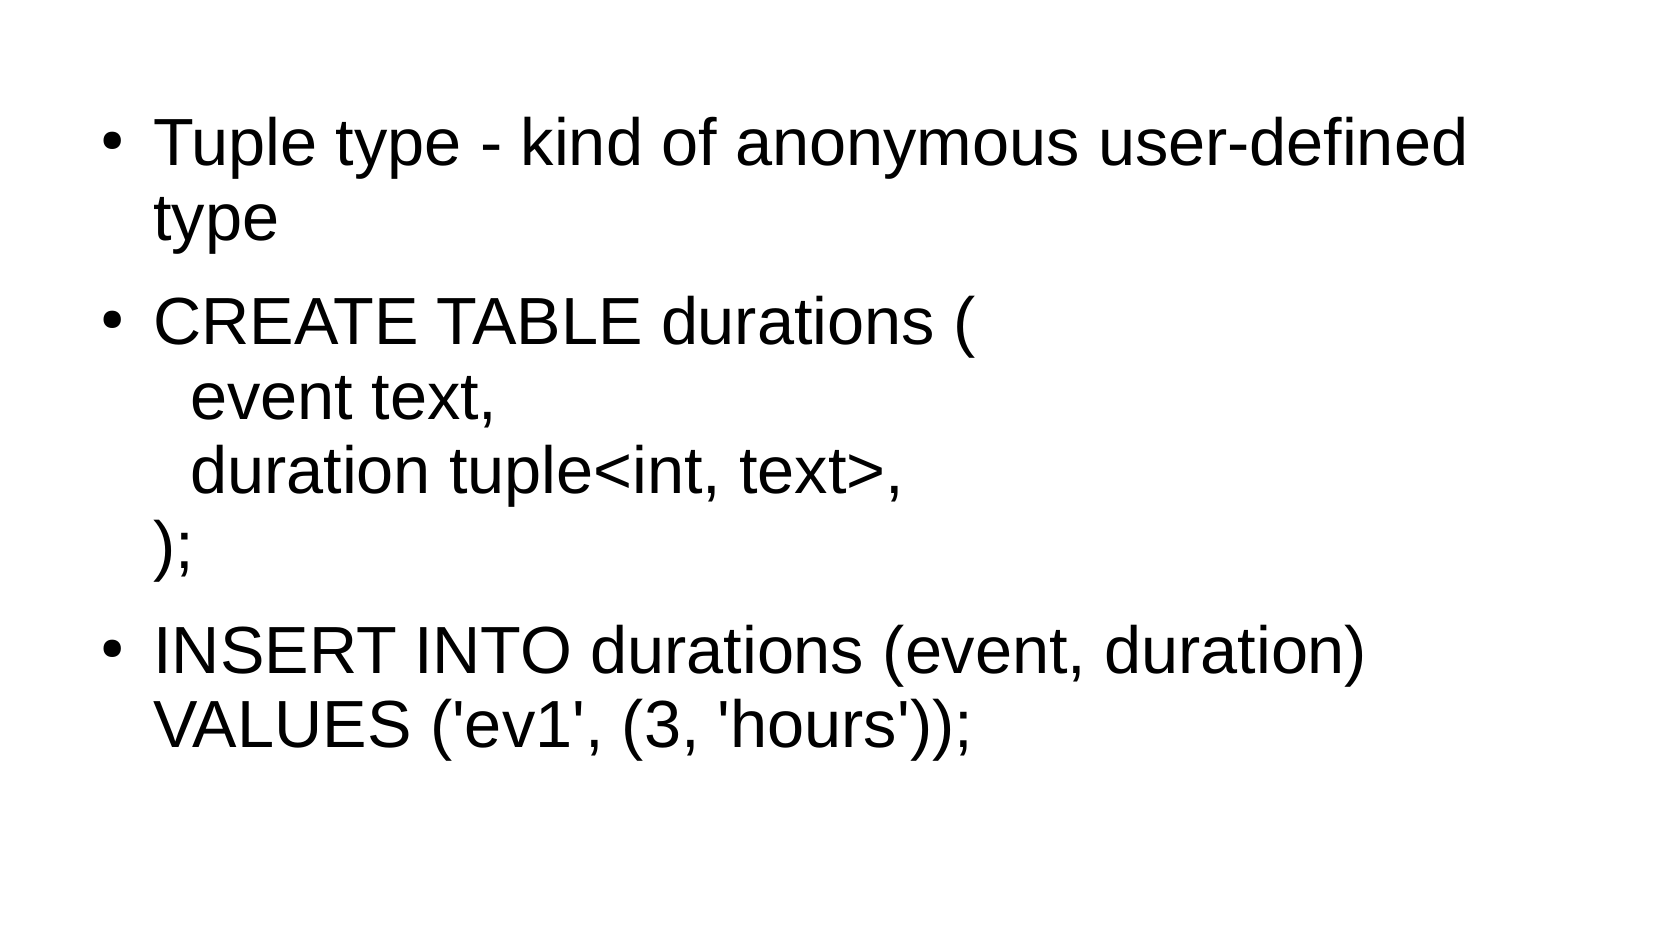

# Tuple type - kind of anonymous user-defined type
CREATE TABLE durations (
 event text,
 duration tuple<int, text>,
);
INSERT INTO durations (event, duration) VALUES ('ev1', (3, 'hours'));